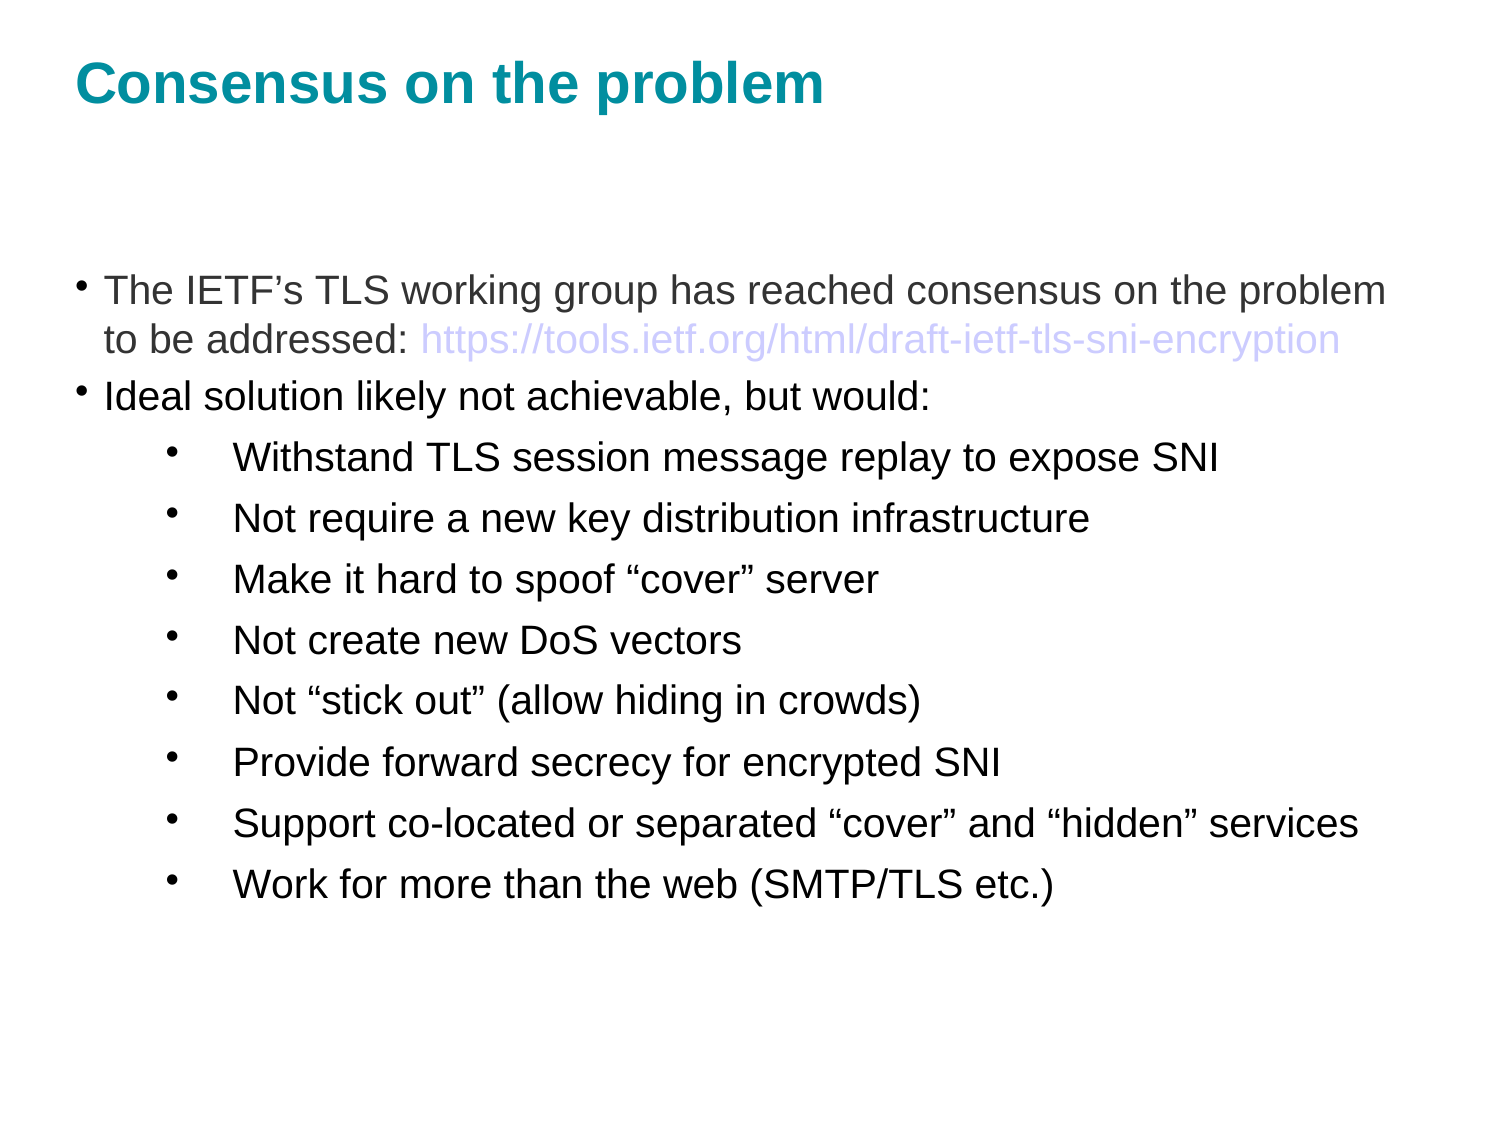

# Consensus on the problem
The IETF’s TLS working group has reached consensus on the problem to be addressed: https://tools.ietf.org/html/draft-ietf-tls-sni-encryption
Ideal solution likely not achievable, but would:
Withstand TLS session message replay to expose SNI
Not require a new key distribution infrastructure
Make it hard to spoof “cover” server
Not create new DoS vectors
Not “stick out” (allow hiding in crowds)
Provide forward secrecy for encrypted SNI
Support co-located or separated “cover” and “hidden” services
Work for more than the web (SMTP/TLS etc.)